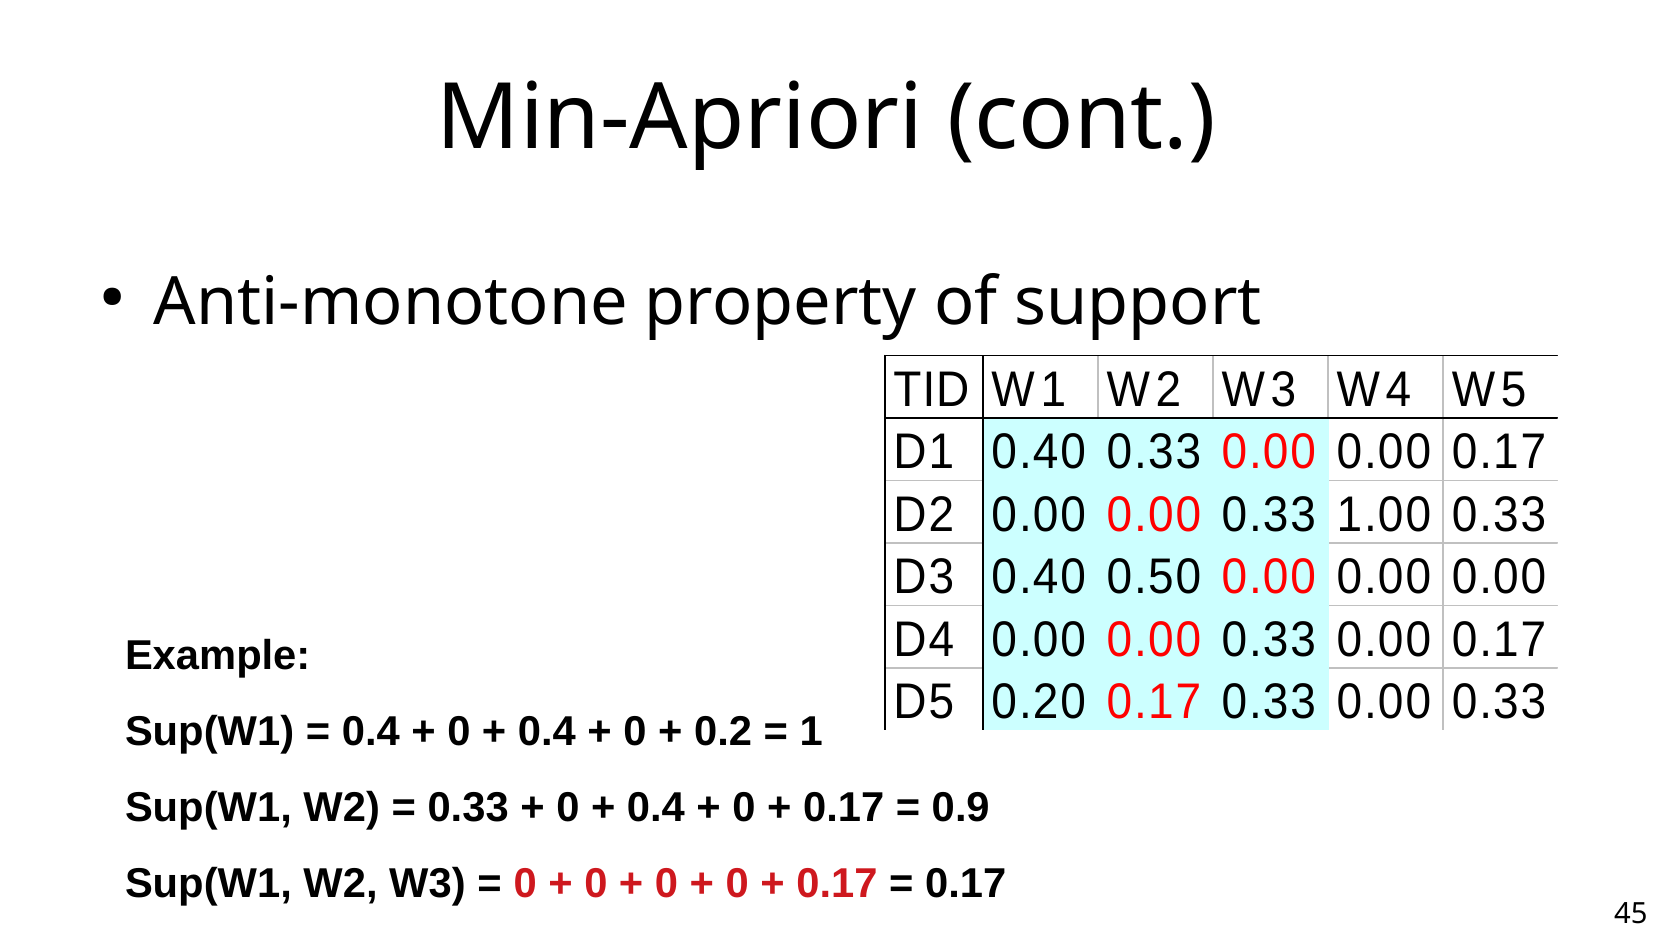

# Min-Apriori (cont.)
Anti-monotone property of support
Example:
Sup(W1) = 0.4 + 0 + 0.4 + 0 + 0.2 = 1
Sup(W1, W2) = 0.33 + 0 + 0.4 + 0 + 0.17 = 0.9
Sup(W1, W2, W3) = 0 + 0 + 0 + 0 + 0.17 = 0.17
45